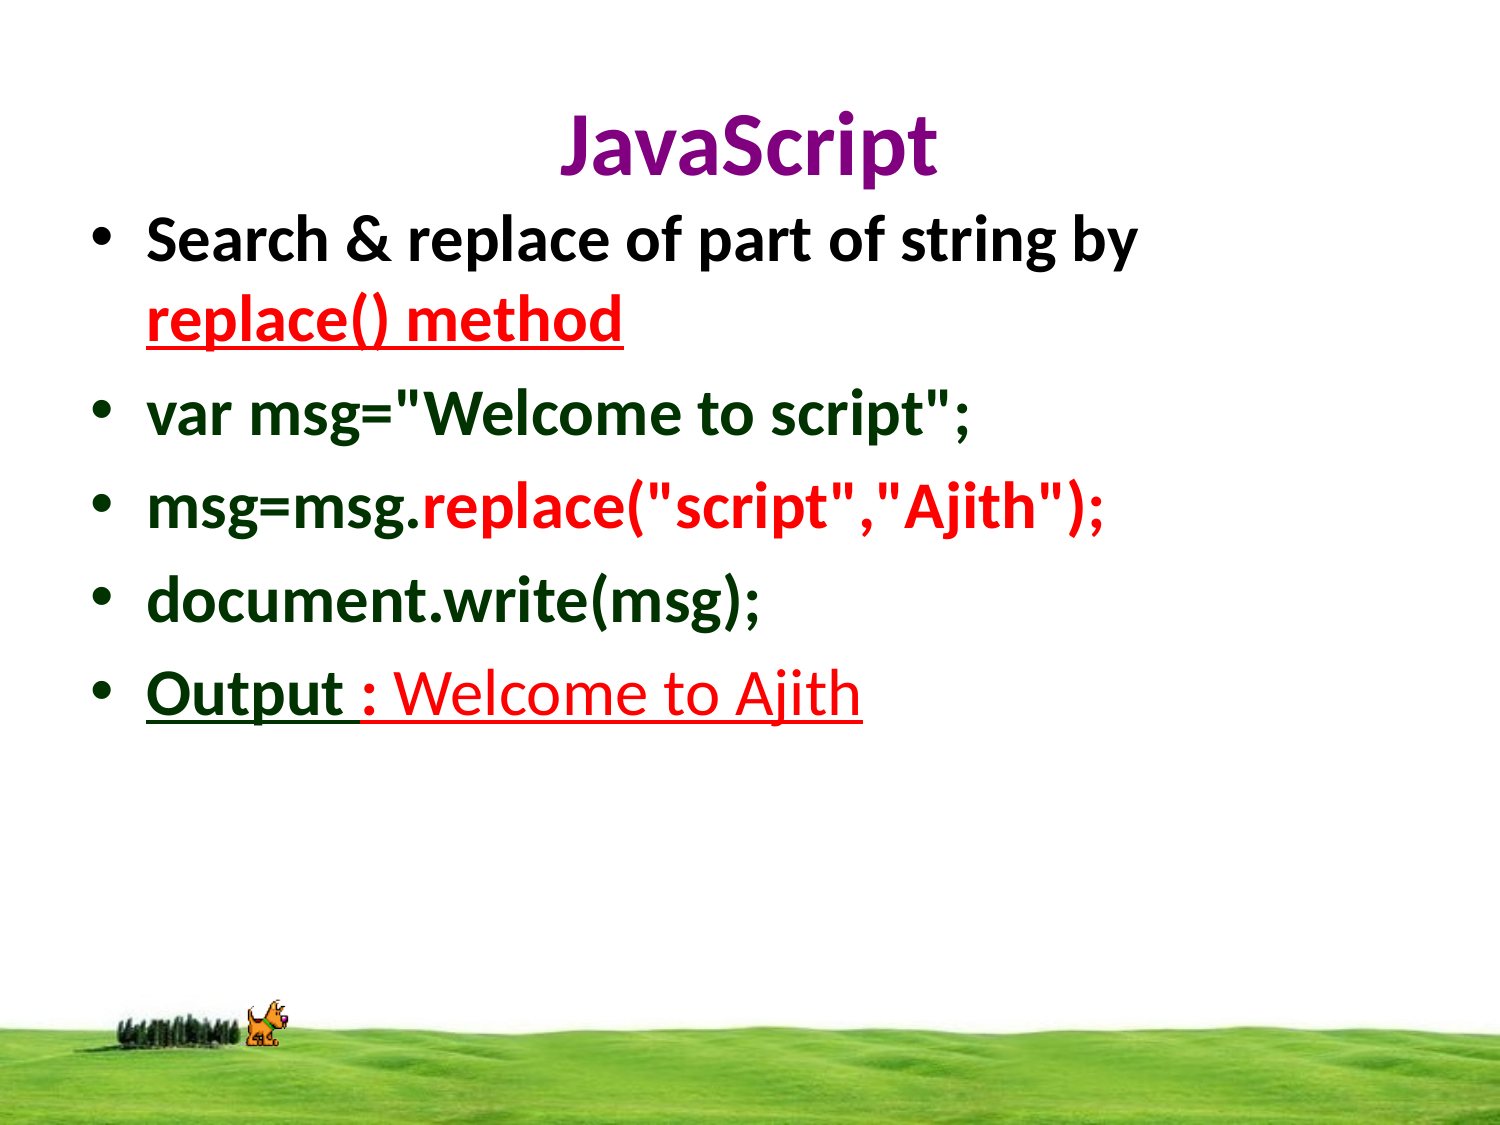

# JavaScript
Search & replace of part of string by replace() method
var msg="Welcome to script";
msg=msg.replace("script","Ajith");
document.write(msg);
Output : Welcome to Ajith